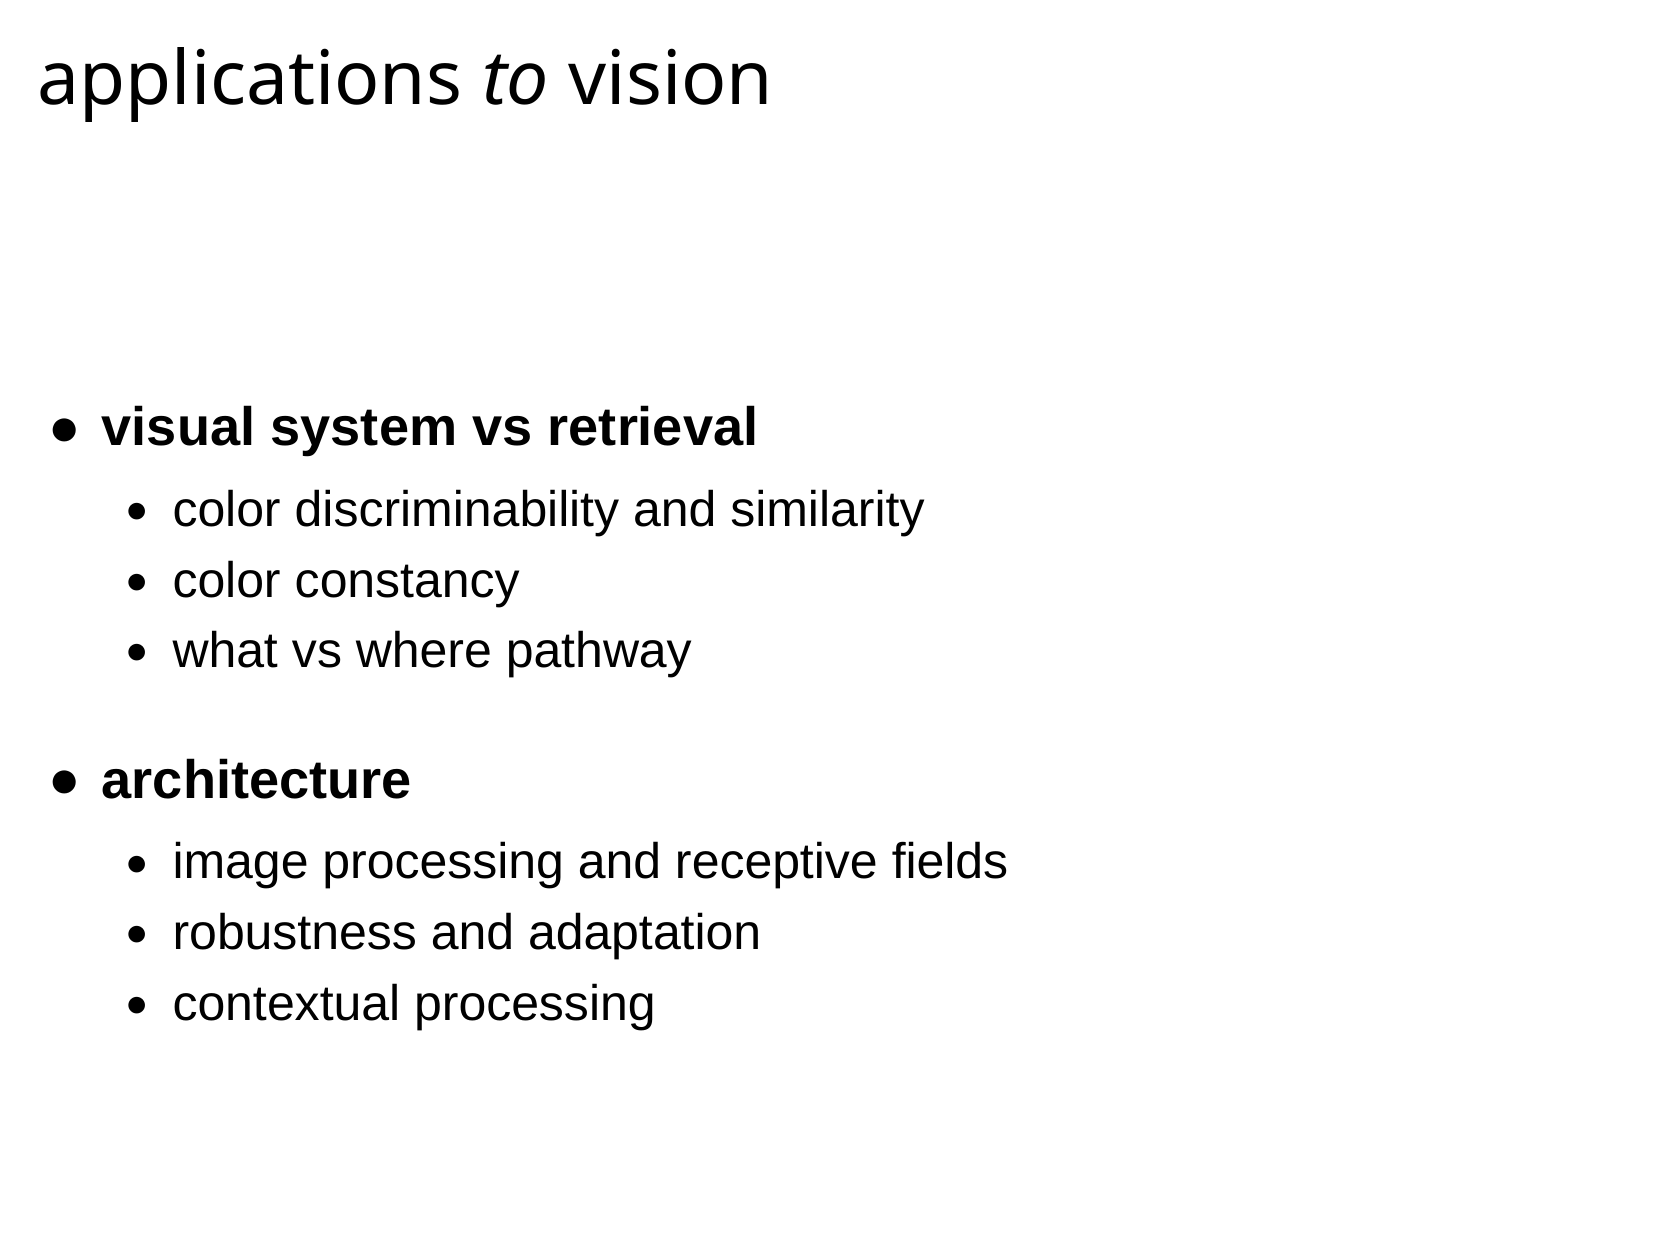

# applications to vision
visual system vs retrieval
color discriminability and similarity
color constancy
what vs where pathway
architecture
image processing and receptive fields
robustness and adaptation
contextual processing